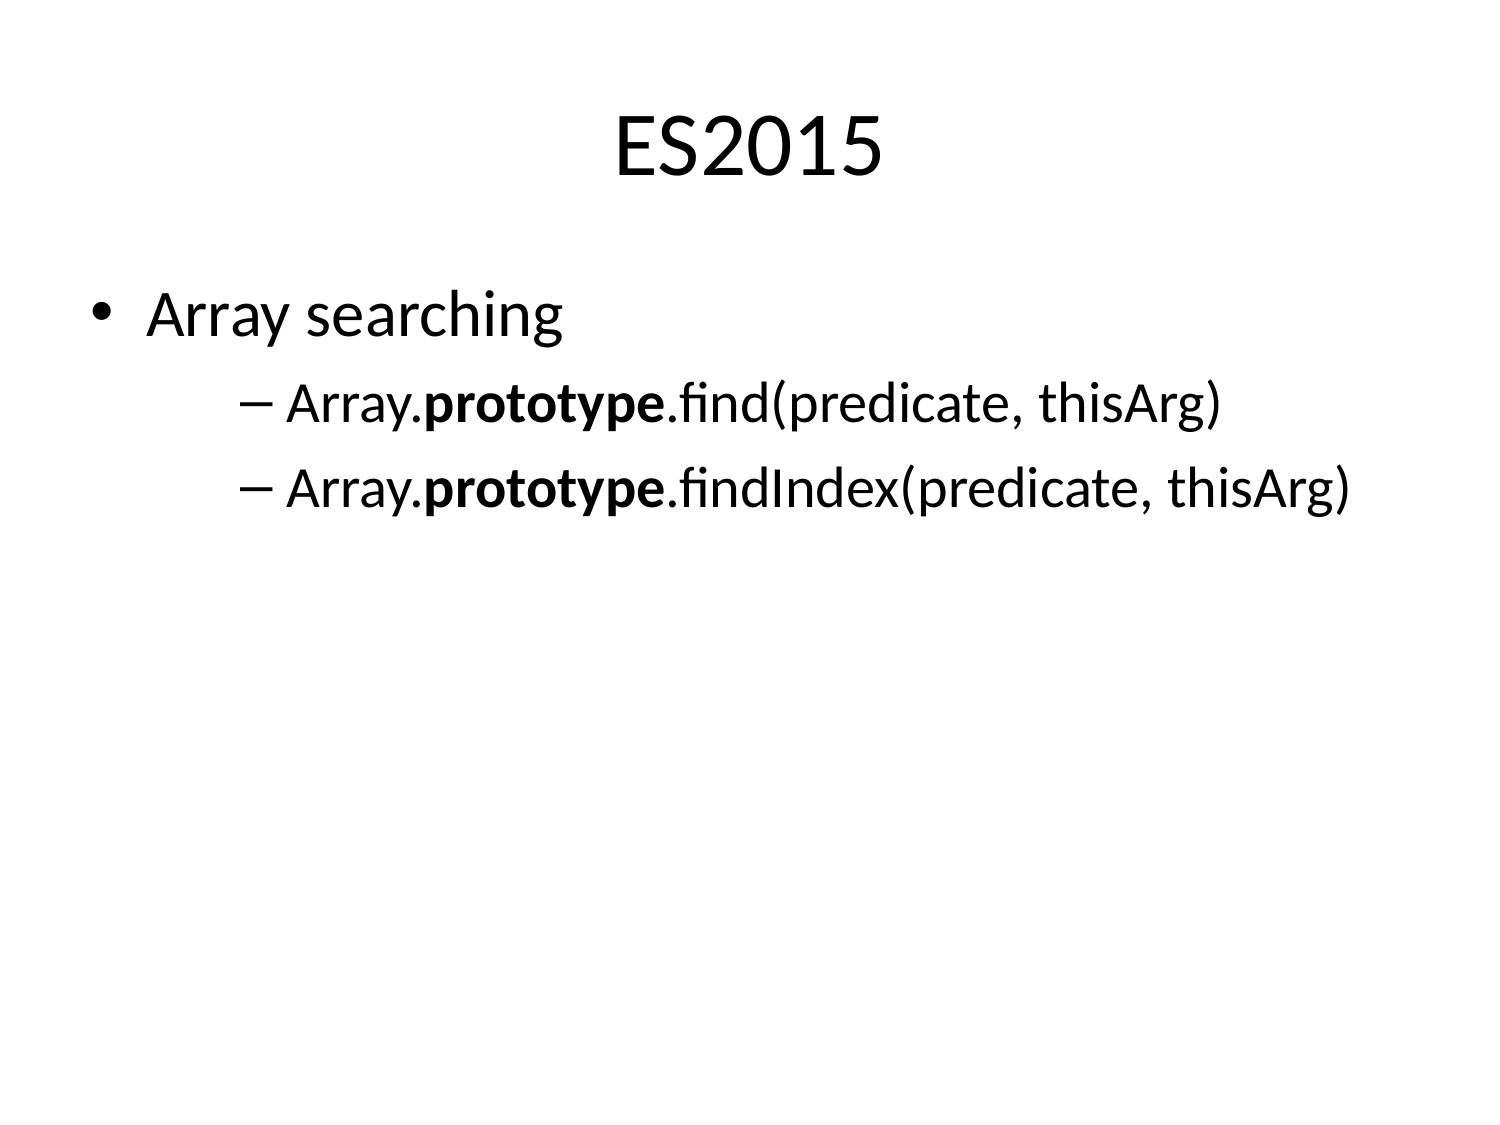

# ES2015
Array searching
Array.prototype.find(predicate, thisArg)
Array.prototype.findIndex(predicate, thisArg)